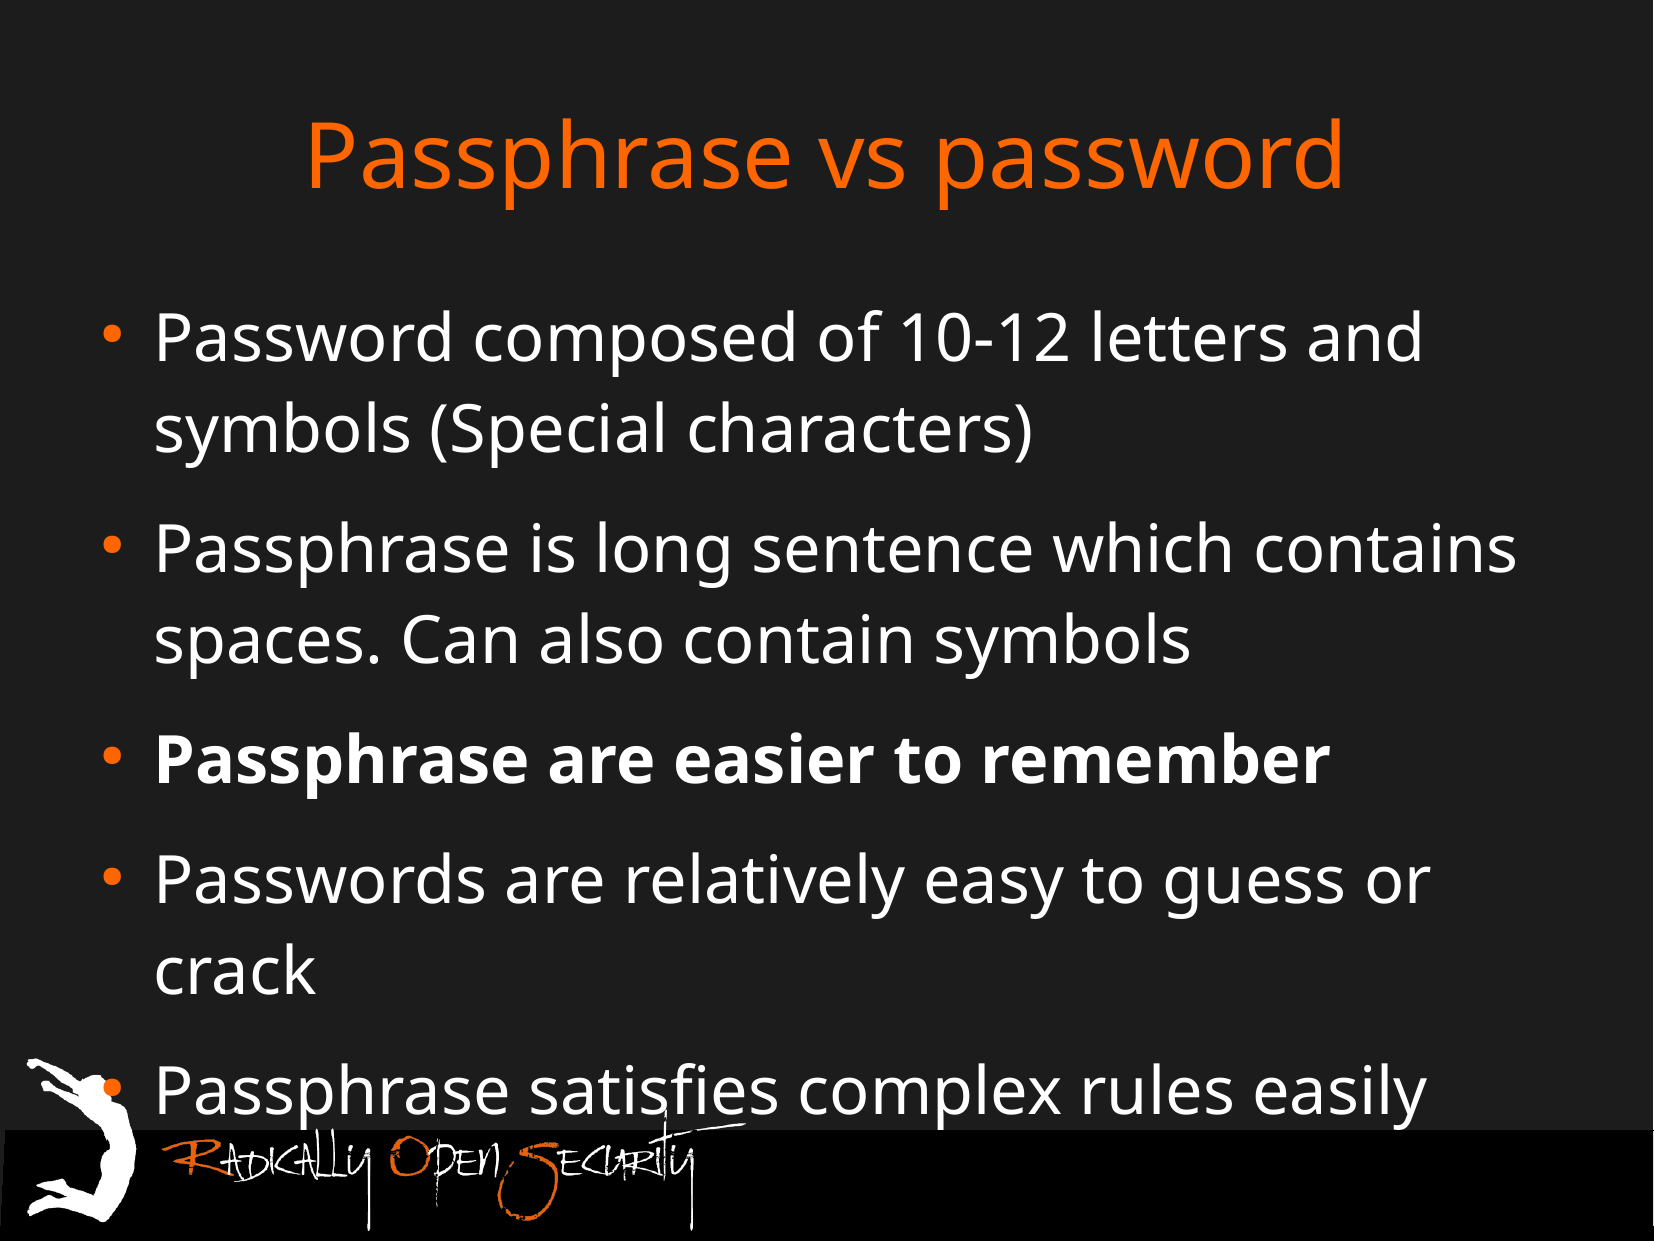

# Passphrase vs password
Password composed of 10-12 letters and symbols (Special characters)
Passphrase is long sentence which contains spaces. Can also contain symbols
Passphrase are easier to remember
Passwords are relatively easy to guess or crack
Passphrase satisfies complex rules easily